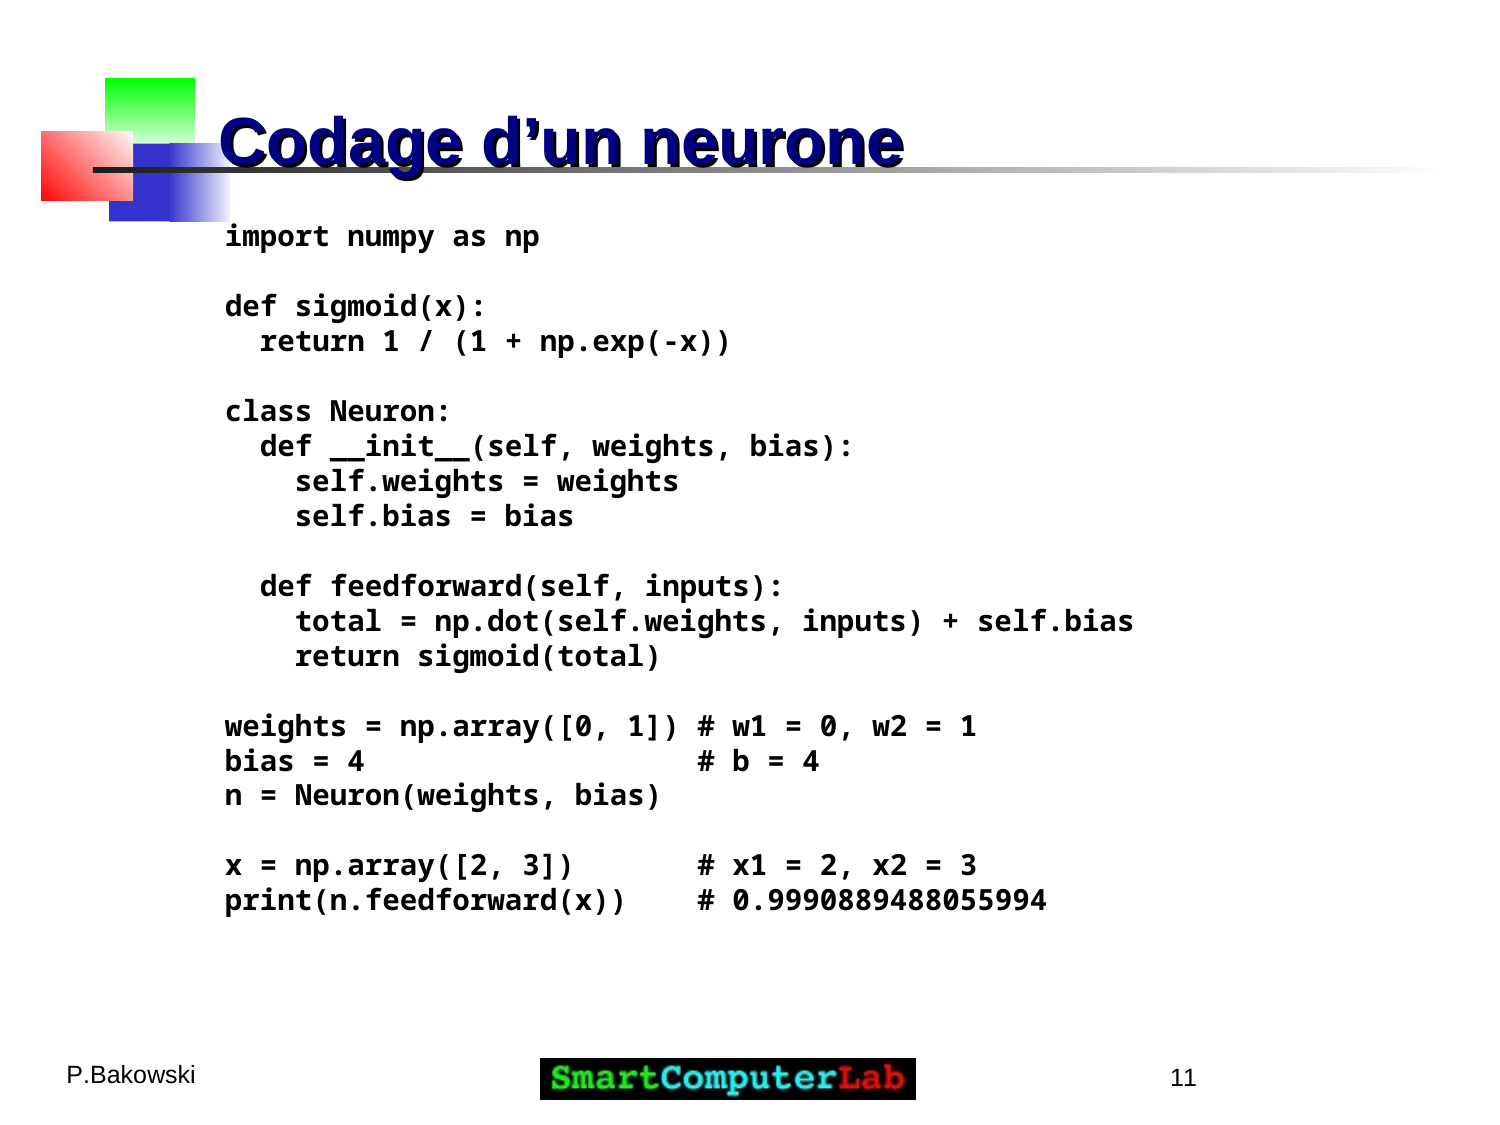

# Codage d’un neurone
import numpy as np
def sigmoid(x):
 return 1 / (1 + np.exp(-x))
class Neuron:
 def __init__(self, weights, bias):
 self.weights = weights
 self.bias = bias
 def feedforward(self, inputs):
 total = np.dot(self.weights, inputs) + self.bias
 return sigmoid(total)
weights = np.array([0, 1]) # w1 = 0, w2 = 1
bias = 4 # b = 4
n = Neuron(weights, bias)
x = np.array([2, 3]) # x1 = 2, x2 = 3
print(n.feedforward(x)) # 0.9990889488055994
11